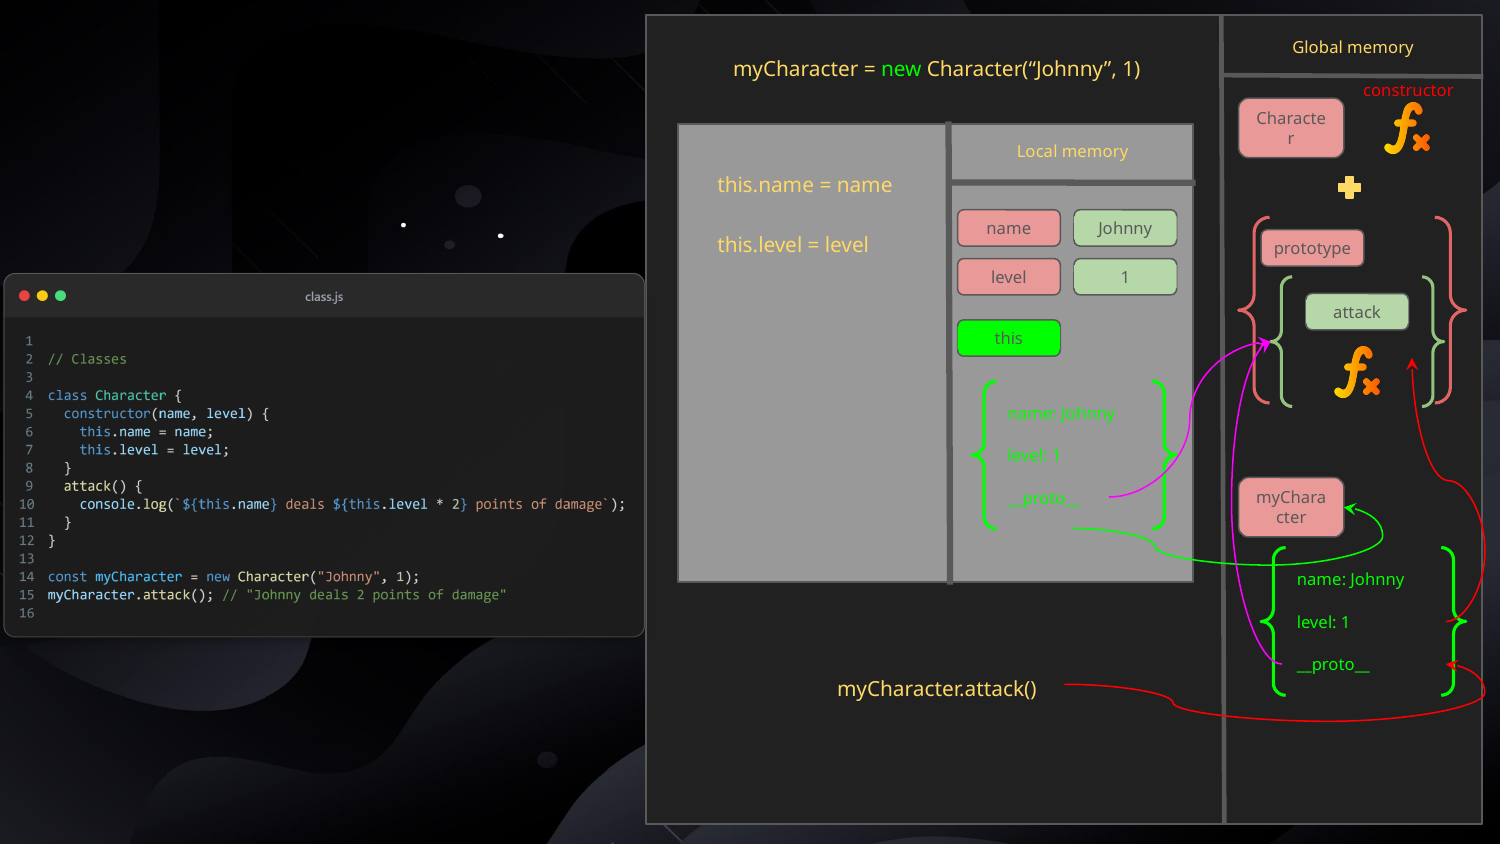

Global memory
myCharacter = new Character(“Johnny”, 1)
constructor
Character
Local memory
this.name = name
name
Johnny
this.level = level
prototype
level
1
attack
this
name: Johnny
level: 1
myCharacter
__proto__
name: Johnny
level: 1
__proto__
myCharacter.attack()